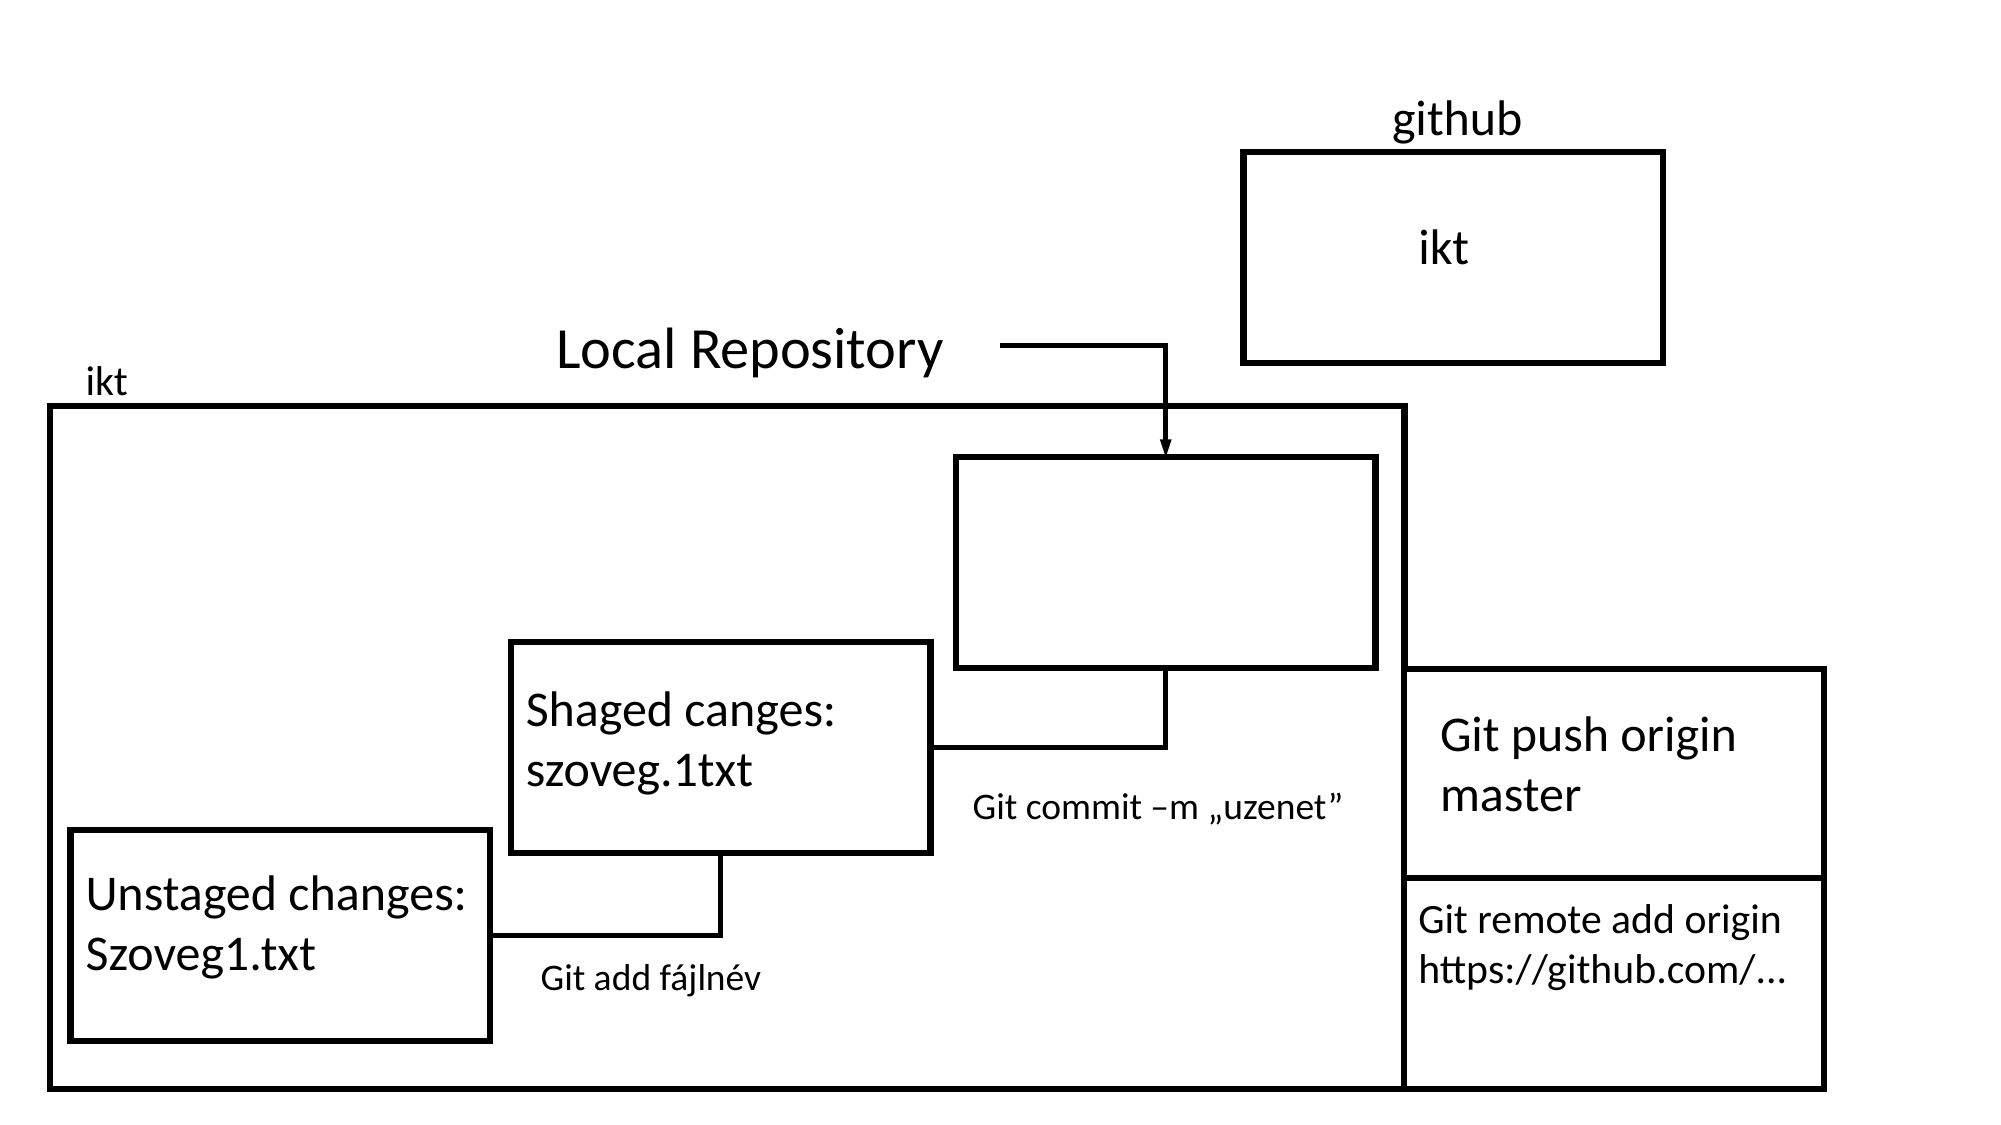

github
ikt
Local Repository
ikt
Shaged canges: szoveg.1txt
Git push origin master
Git commit –m „uzenet”
Unstaged changes:
Szoveg1.txt
Git remote add origin
https://github.com/...
Git add fájlnév